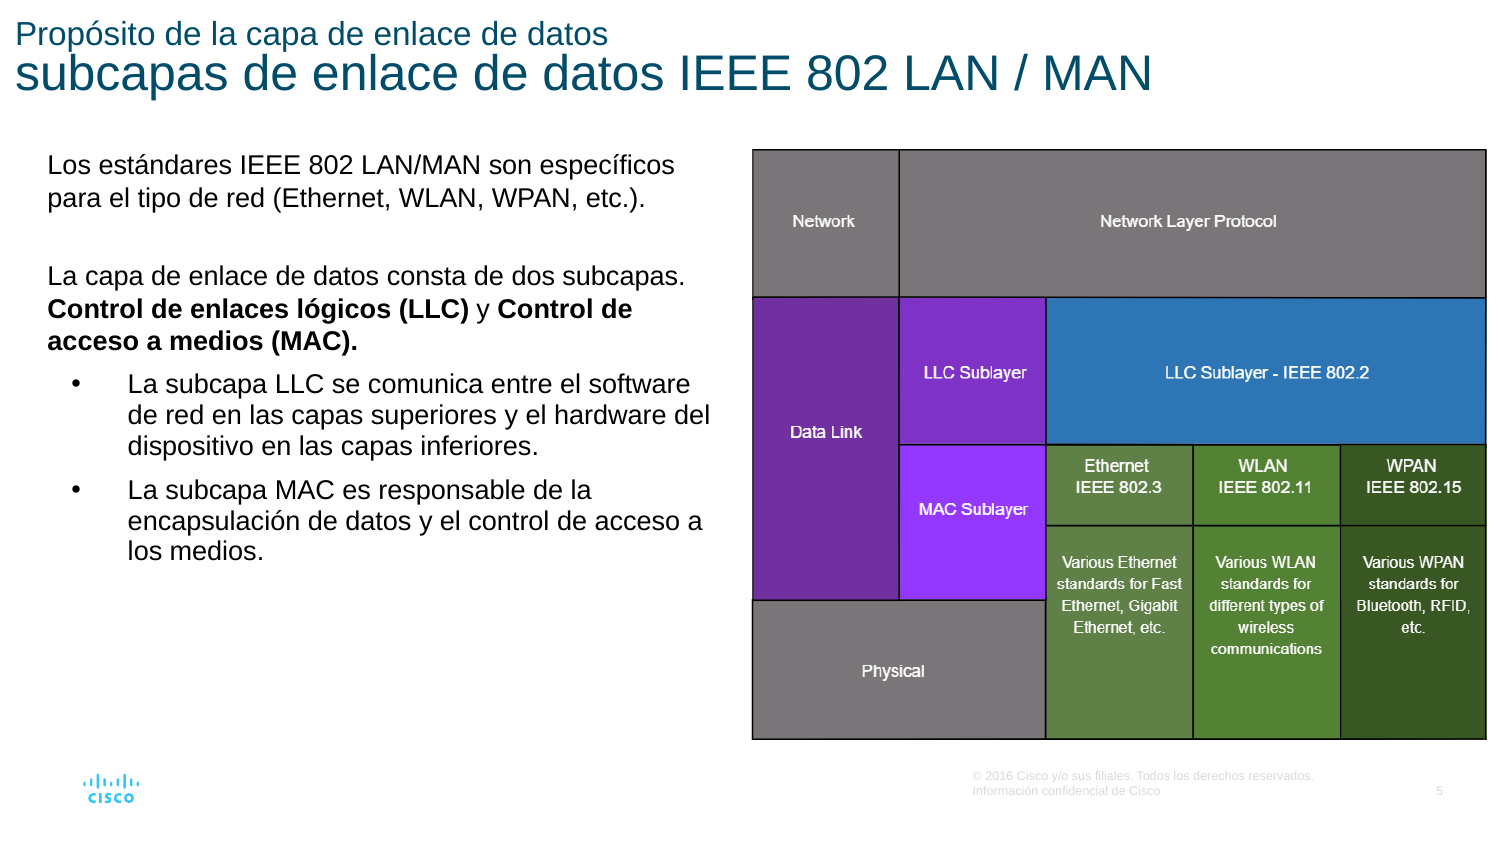

# Propósito de la capa de enlace de datos subcapas de enlace de datos IEEE 802 LAN / MAN
Los estándares IEEE 802 LAN/MAN son específicos para el tipo de red (Ethernet, WLAN, WPAN, etc.).
La capa de enlace de datos consta de dos subcapas. Control de enlaces lógicos (LLC) y Control de acceso a medios (MAC).
La subcapa LLC se comunica entre el software de red en las capas superiores y el hardware del dispositivo en las capas inferiores.
La subcapa MAC es responsable de la encapsulación de datos y el control de acceso a los medios.